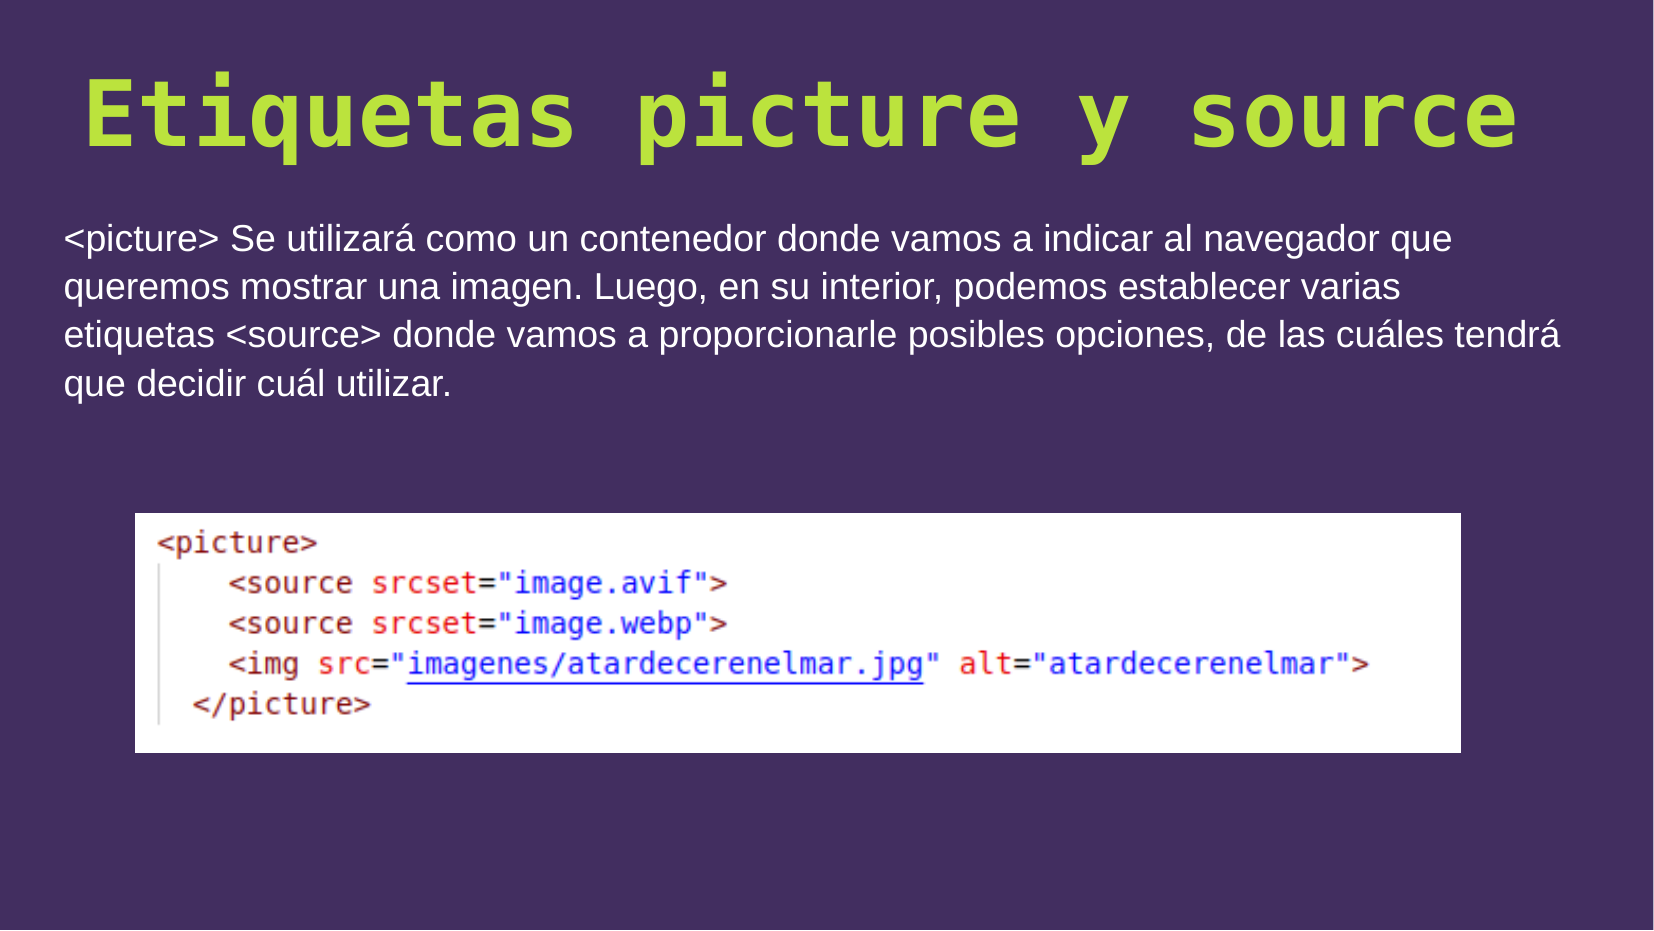

# Etiquetas picture y source
<picture> Se utilizará como un contenedor donde vamos a indicar al navegador que queremos mostrar una imagen. Luego, en su interior, podemos establecer varias etiquetas <source> donde vamos a proporcionarle posibles opciones, de las cuáles tendrá que decidir cuál utilizar.